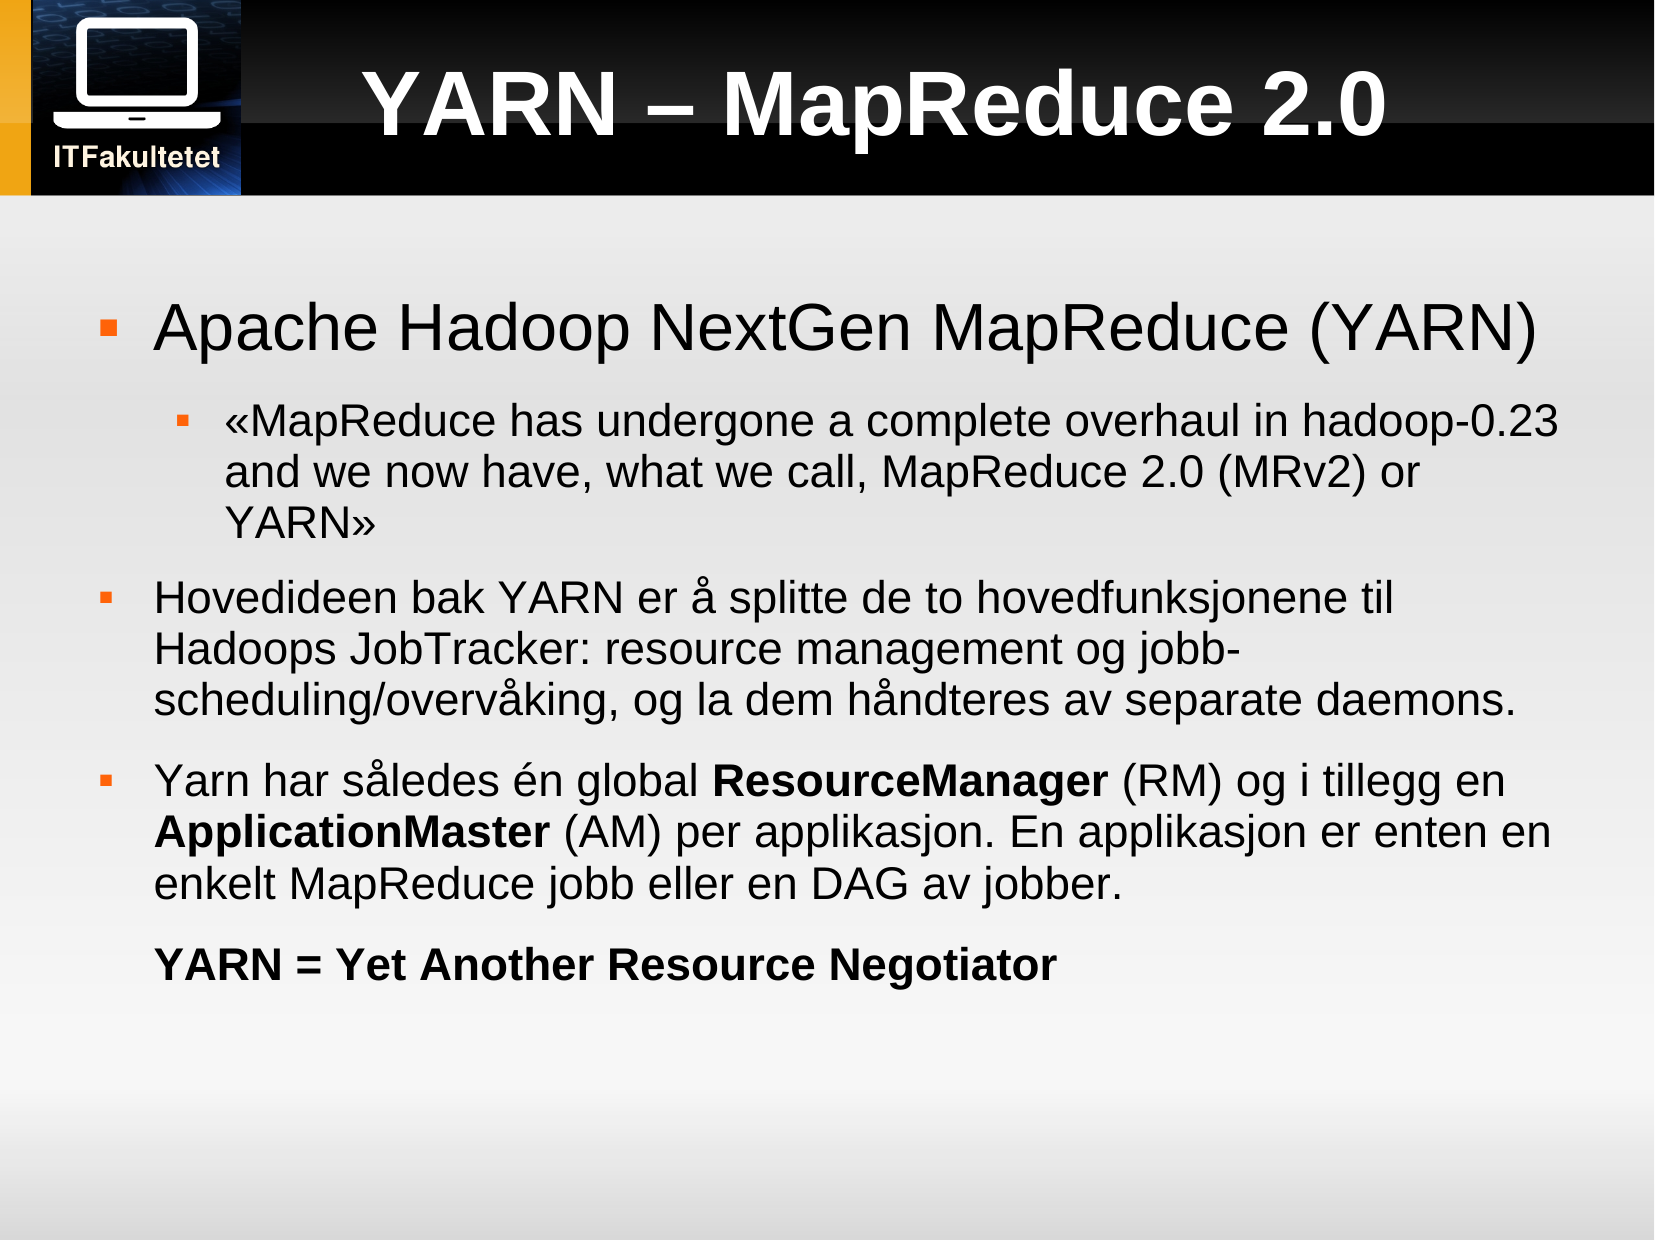

YARN – MapReduce 2.0
Apache Hadoop NextGen MapReduce (YARN)

«MapReduce has undergone a complete overhaul in hadoop-0.23

and we now have, what we call, MapReduce 2.0 (MRv2) or
YARN»
Hovedideen bak YARN er å splitte de to hovedfunksjonene til

Hadoops JobTracker: resource management og jobb-
scheduling/overvåking, og la dem håndteres av separate daemons.
Yarn har således én global ResourceManager (RM) og i tillegg en

ApplicationMaster (AM) per applikasjon. En applikasjon er enten en
enkelt MapReduce jobb eller en DAG av jobber.
YARN = Yet Another Resource Negotiator